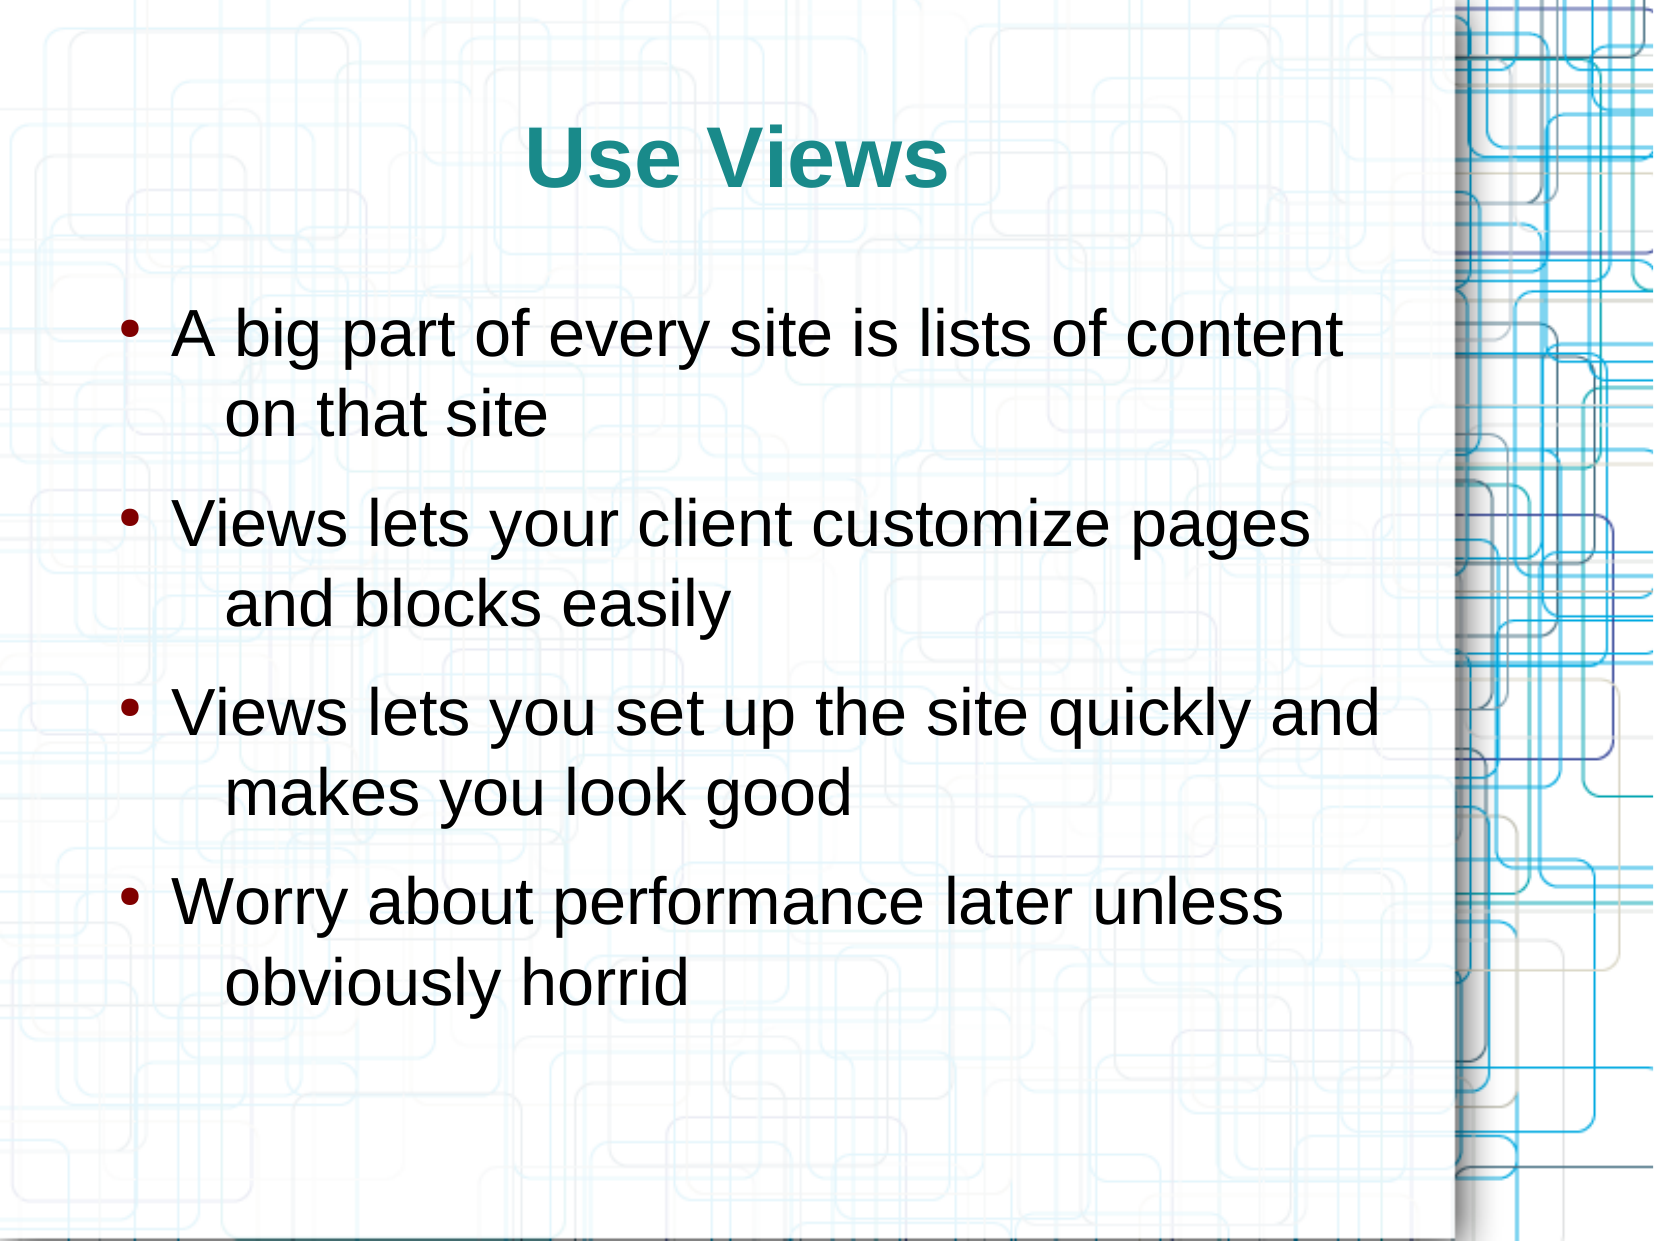

# Use Views
A big part of every site is lists of content on that site
Views lets your client customize pages and blocks easily
Views lets you set up the site quickly and makes you look good
Worry about performance later unless obviously horrid